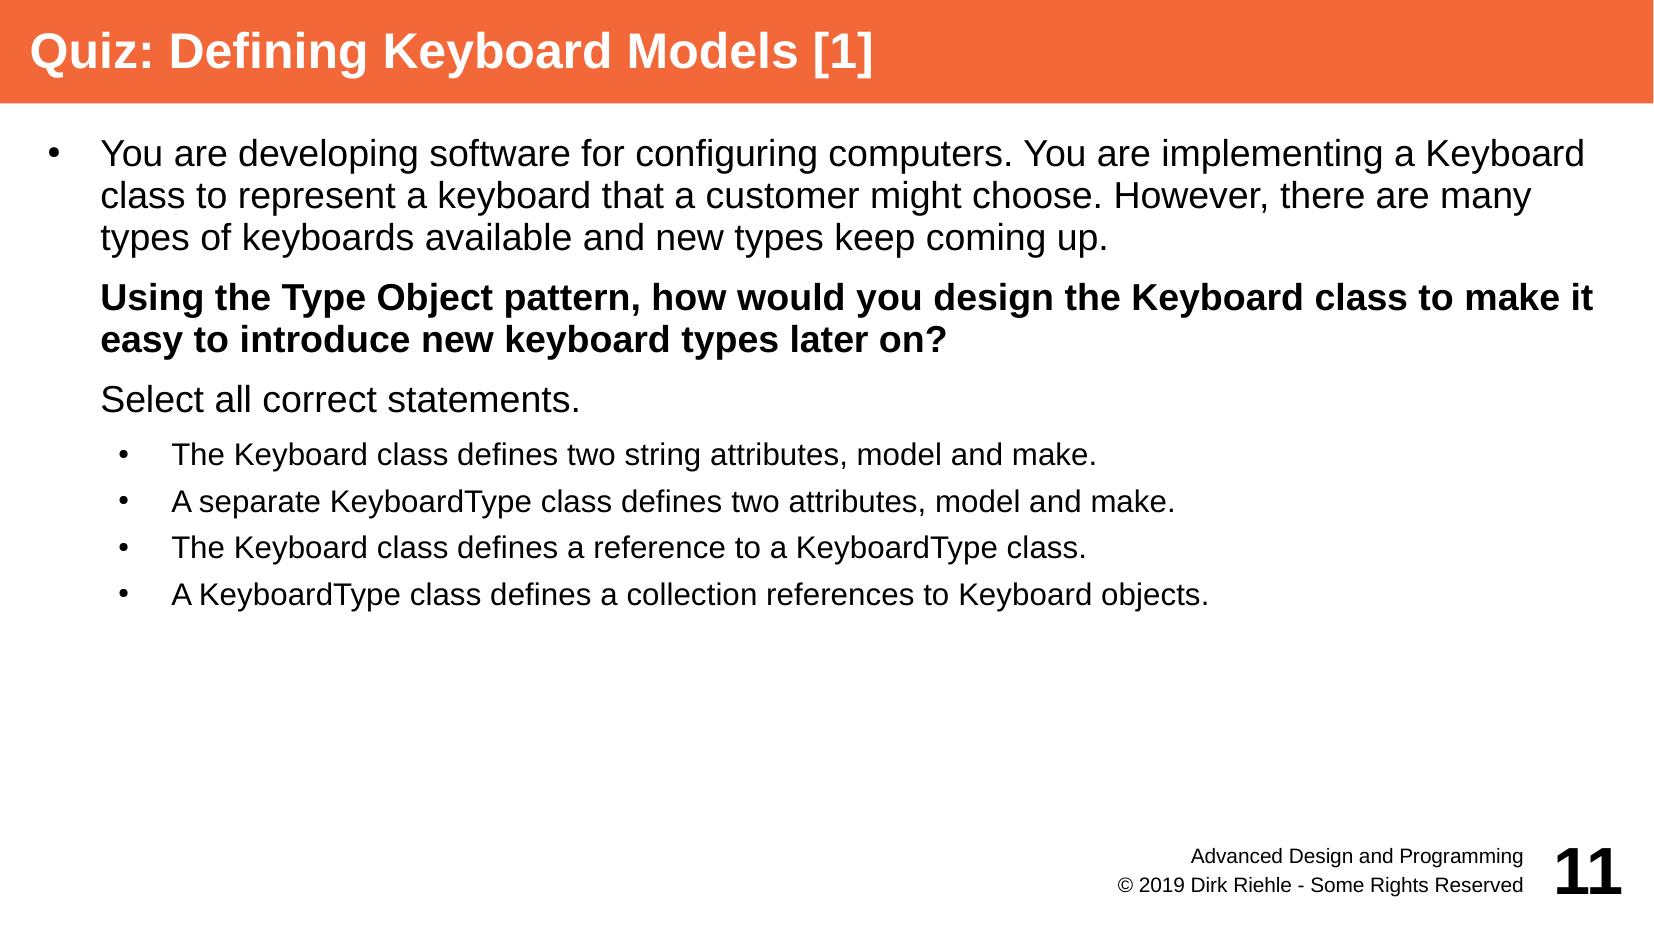

# Quiz: Defining Keyboard Models [1]
You are developing software for configuring computers. You are implementing a Keyboard class to represent a keyboard that a customer might choose. However, there are many types of keyboards available and new types keep coming up.
Using the Type Object pattern, how would you design the Keyboard class to make it easy to introduce new keyboard types later on?
Select all correct statements.
The Keyboard class defines two string attributes, model and make.
A separate KeyboardType class defines two attributes, model and make.
The Keyboard class defines a reference to a KeyboardType class.
A KeyboardType class defines a collection references to Keyboard objects.
Advanced Design and Programming
11
© 2019 Dirk Riehle - Some Rights Reserved
[1]	Model and make are (common) synonyms for types.